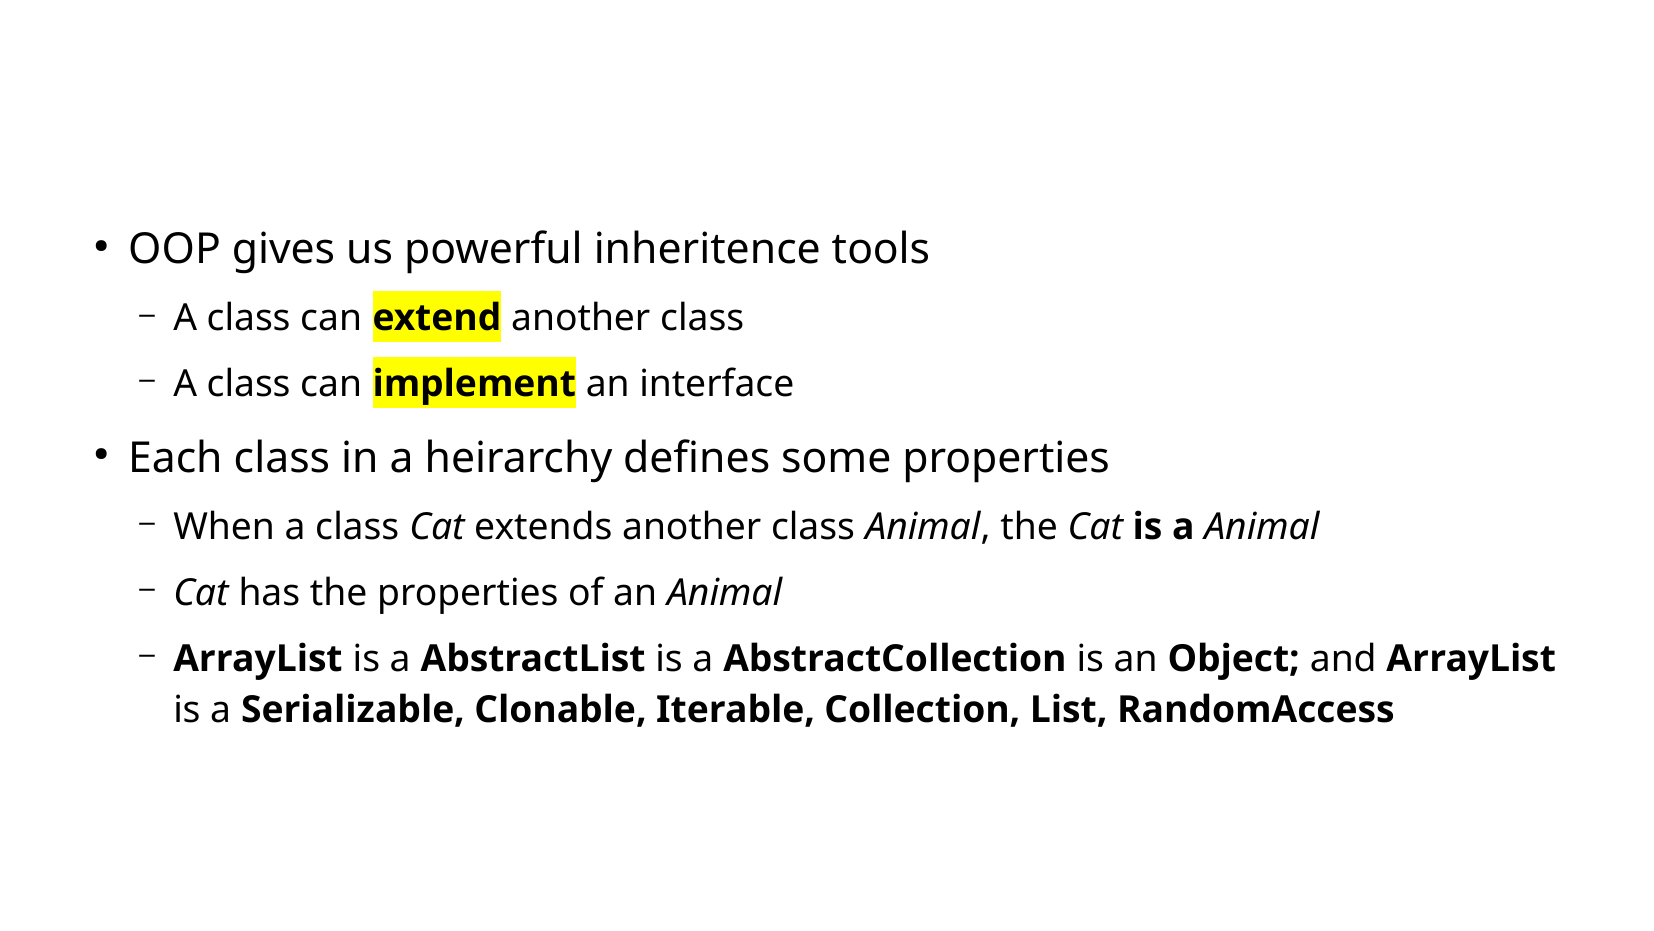

#
OOP gives us powerful inheritence tools
A class can extend another class
A class can implement an interface
Each class in a heirarchy defines some properties
When a class Cat extends another class Animal, the Cat is a Animal
Cat has the properties of an Animal
ArrayList is a AbstractList is a AbstractCollection is an Object; and ArrayList is a Serializable, Clonable, Iterable, Collection, List, RandomAccess